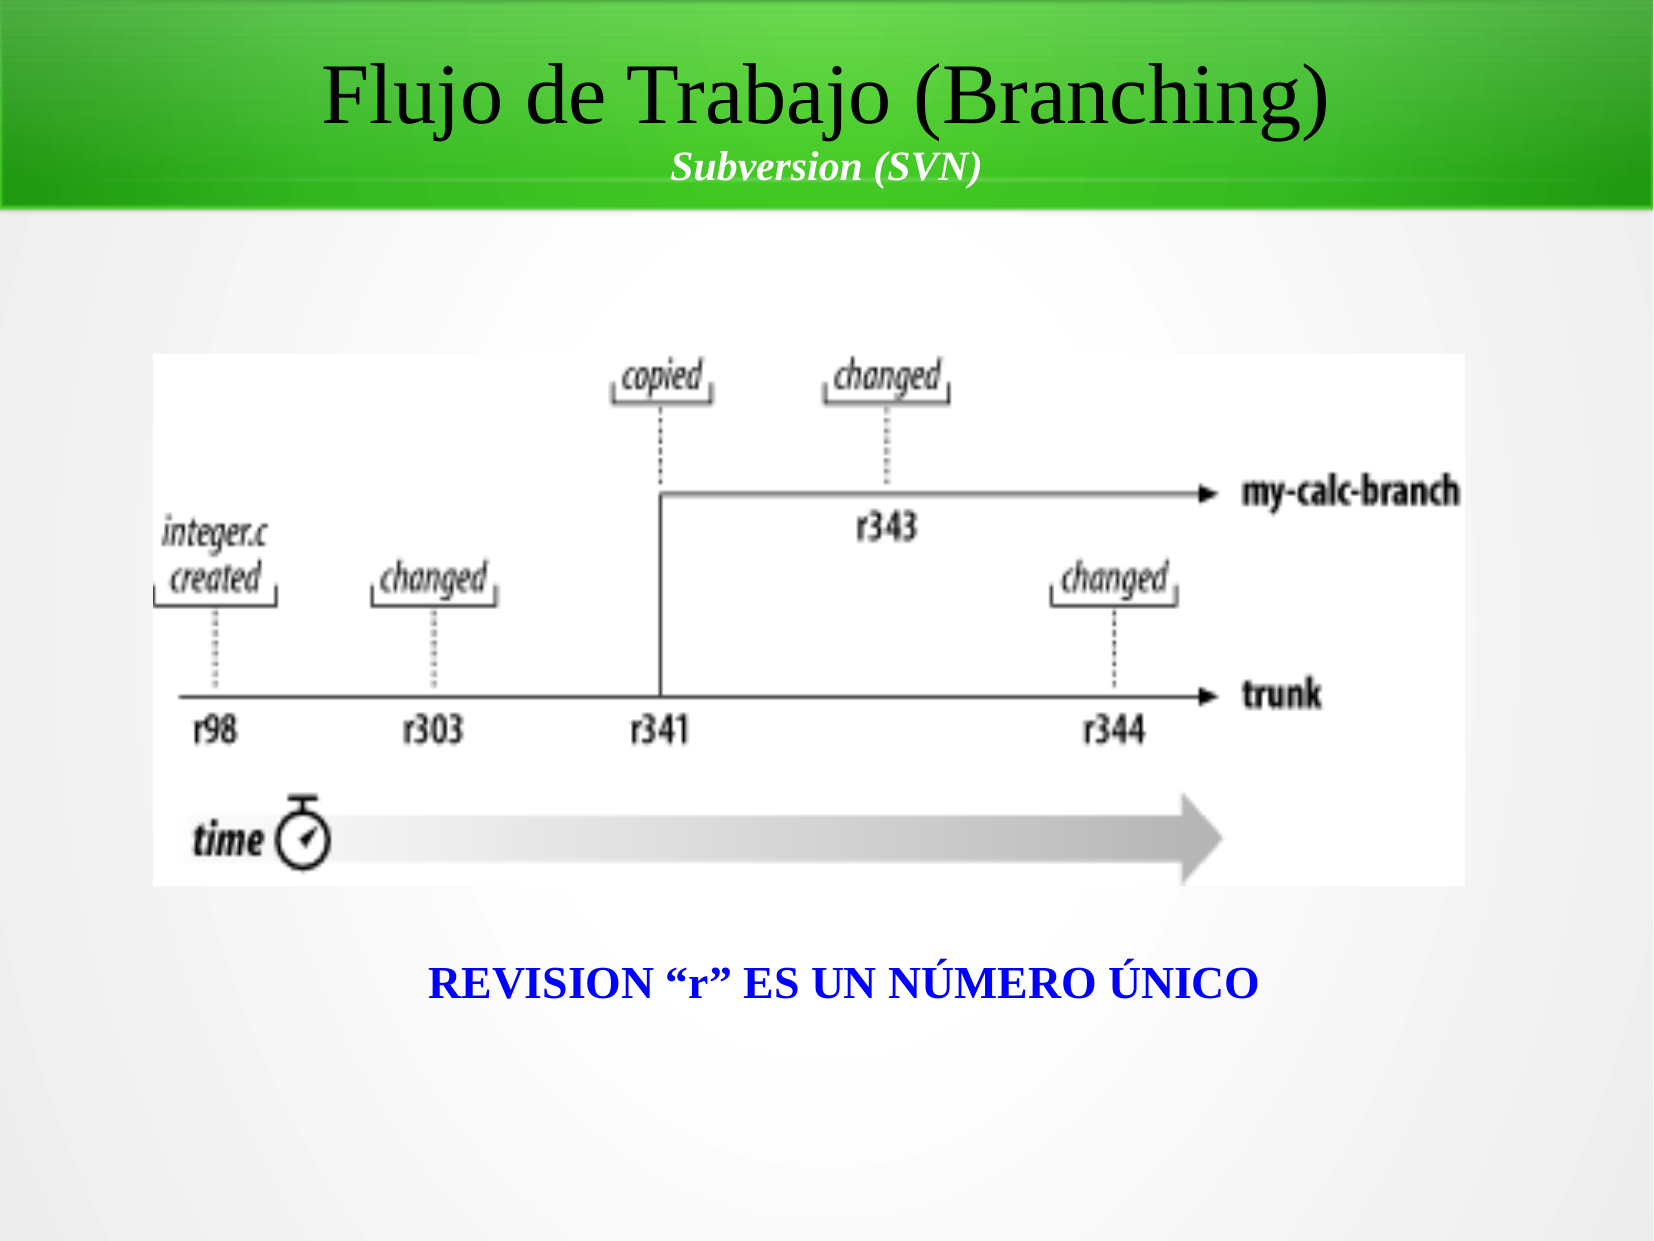

# Flujo de Trabajo (Branching) Subversion (SVN)
REVISION “r” ES UN NÚMERO ÚNICO